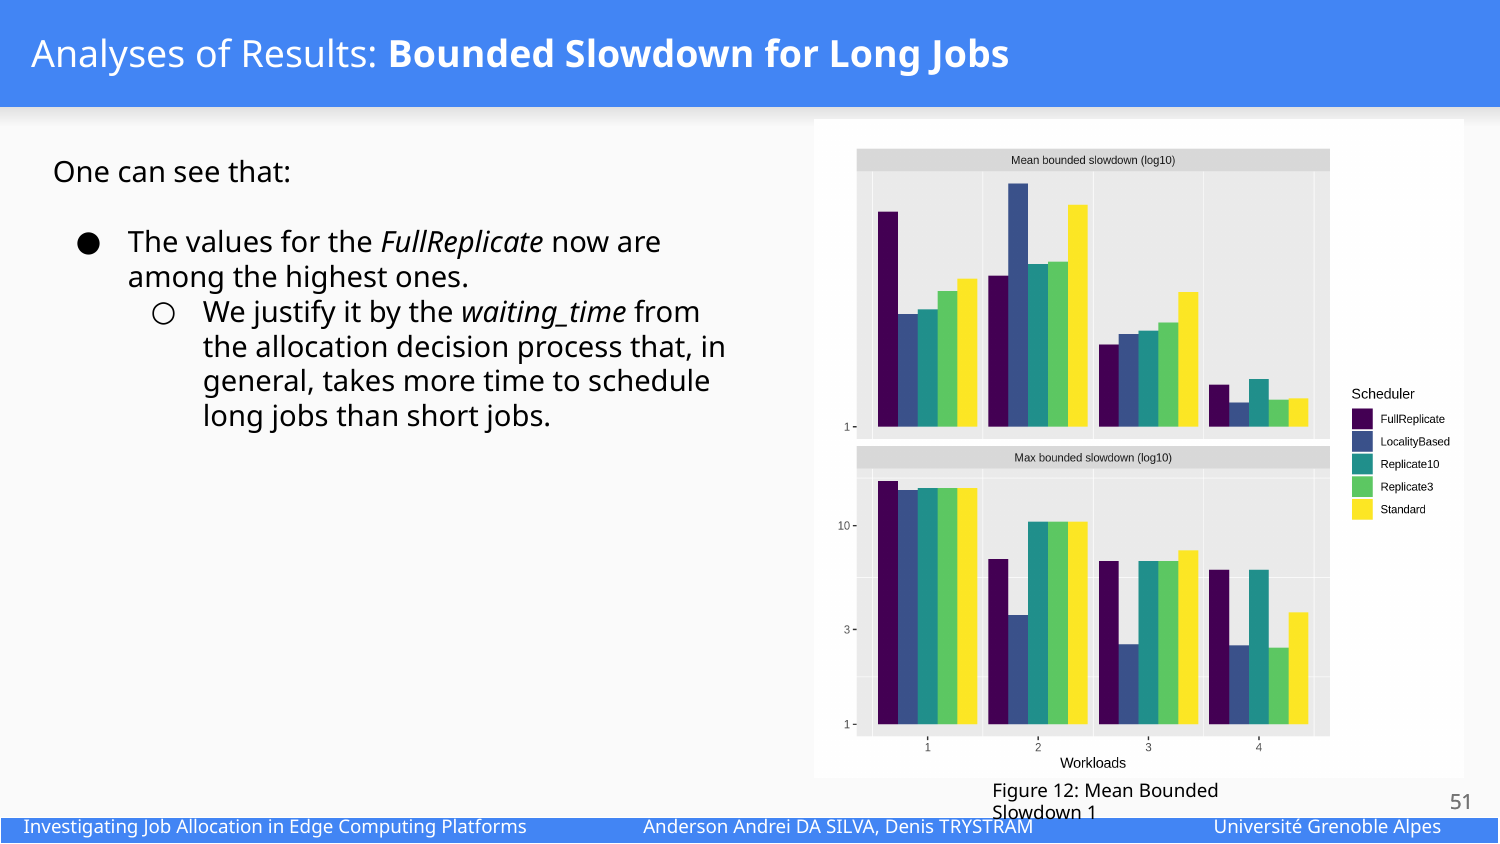

# Analyses of Results: Bounded Slowdown for Long Jobs
One can see that:
The values for the FullReplicate now are among the highest ones.
We justify it by the waiting_time from the allocation decision process that, in general, takes more time to schedule long jobs than short jobs.
Figure 12: Mean Bounded Slowdown 1
Investigating Job Allocation in Edge Computing Platforms
Anderson Andrei DA SILVA, Denis TRYSTRAM
Université Grenoble Alpes